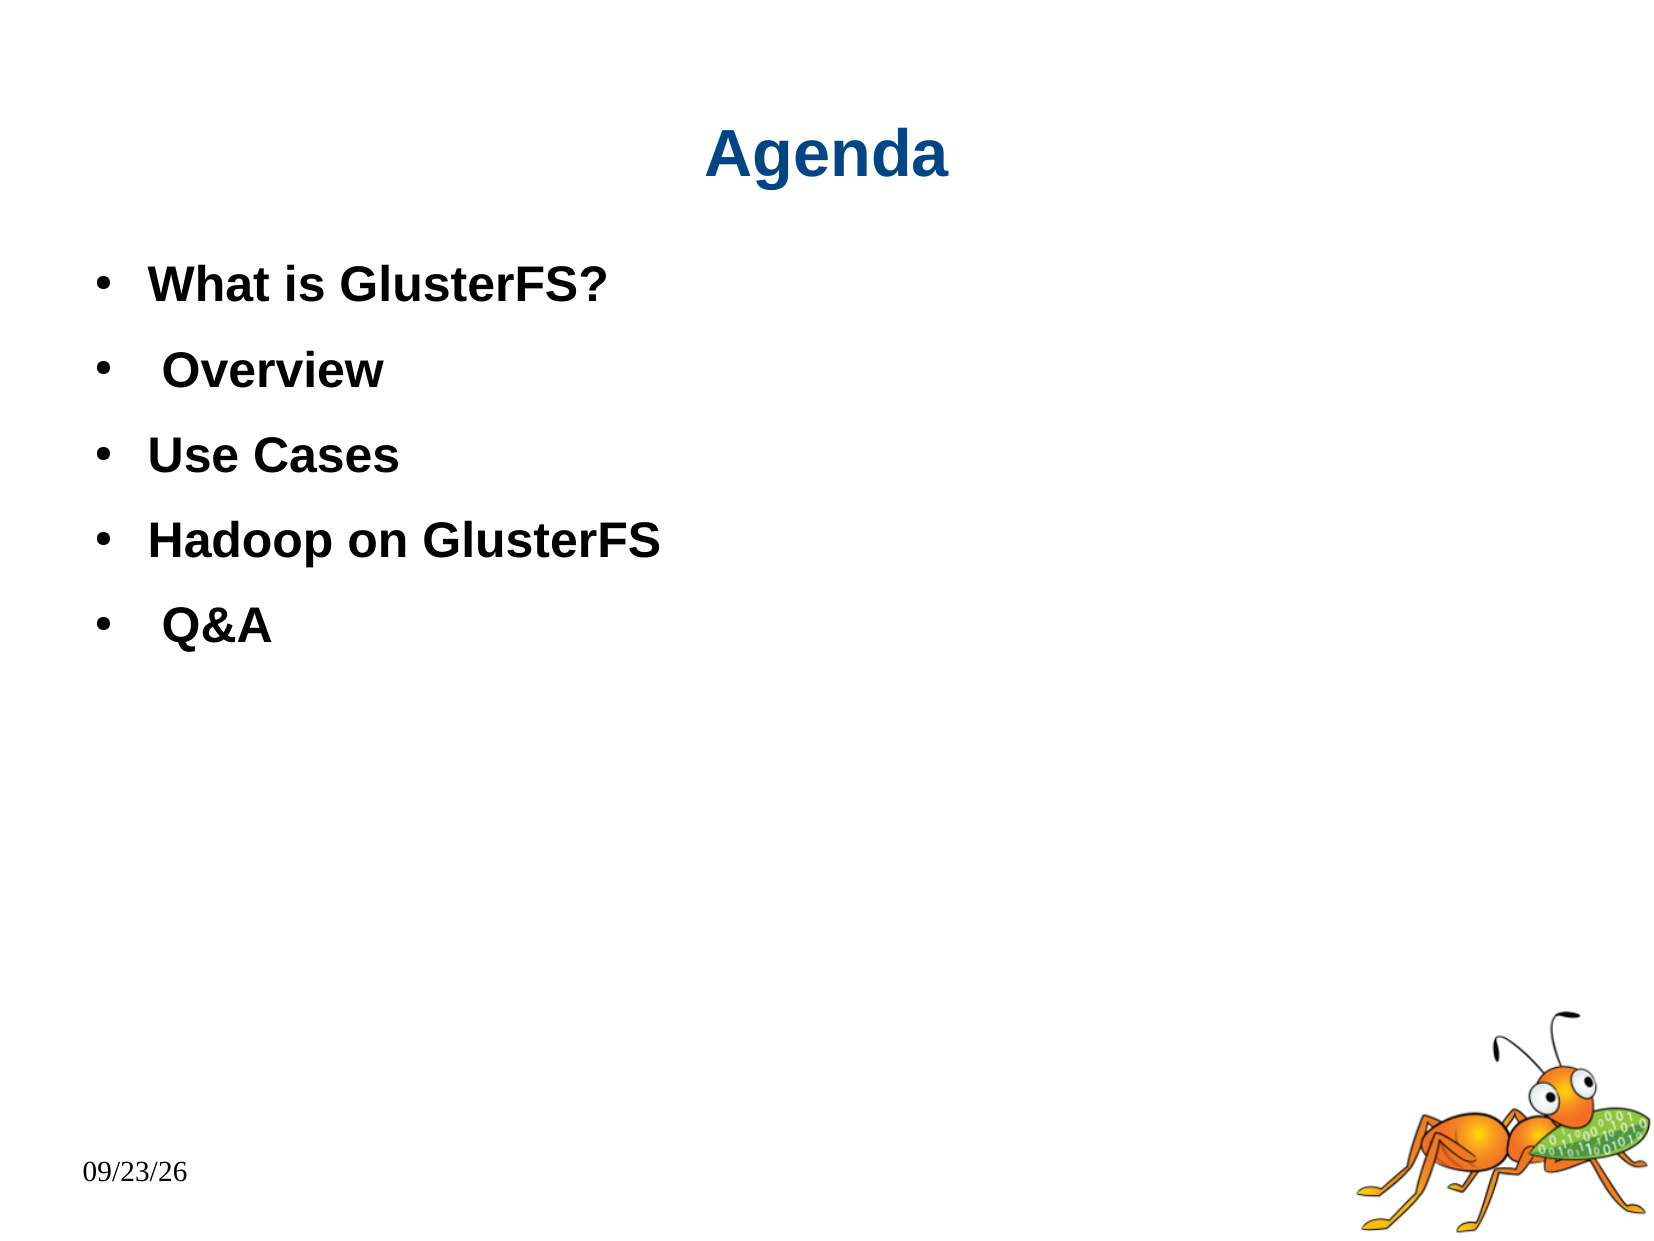

# Agenda
What is GlusterFS?
 Overview
Use Cases
Hadoop on GlusterFS
 Q&A